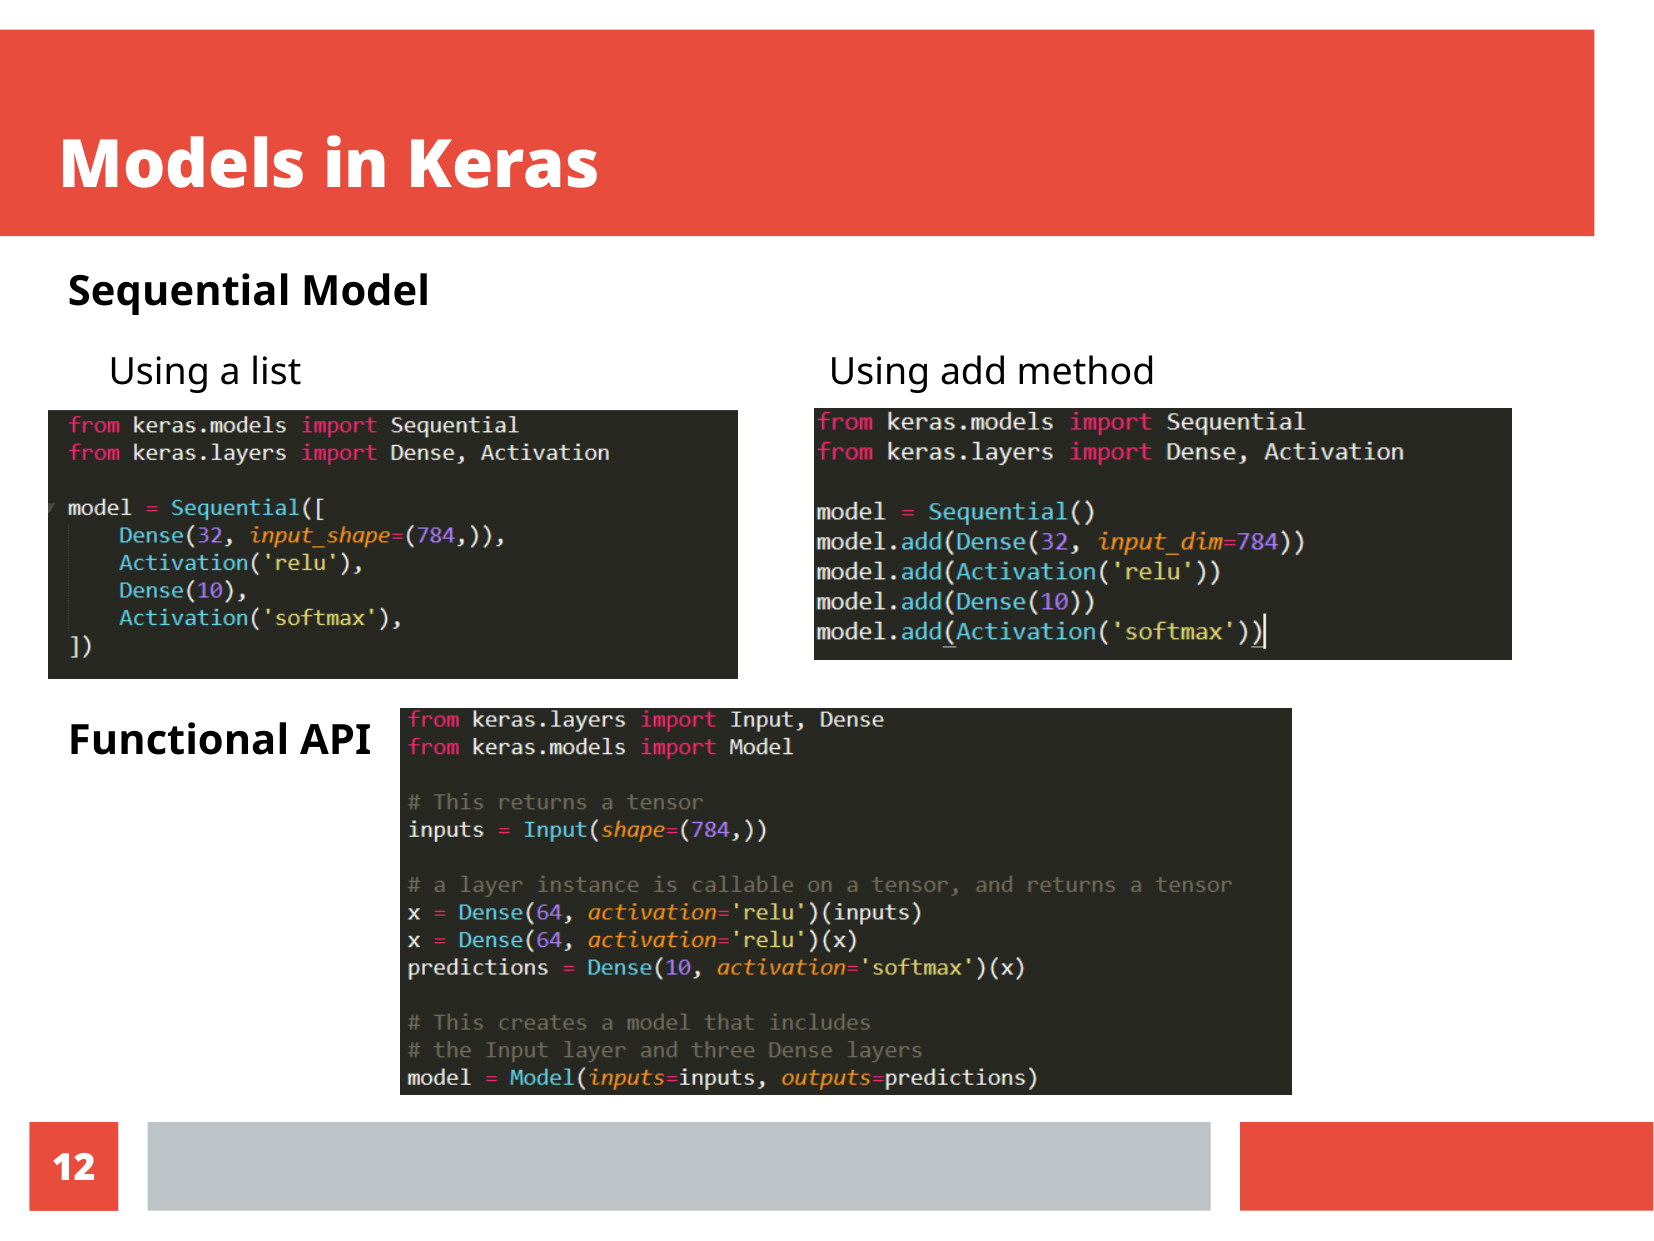

# Models in Keras
Sequential Model
Using a list
Using add method
Functional API
12